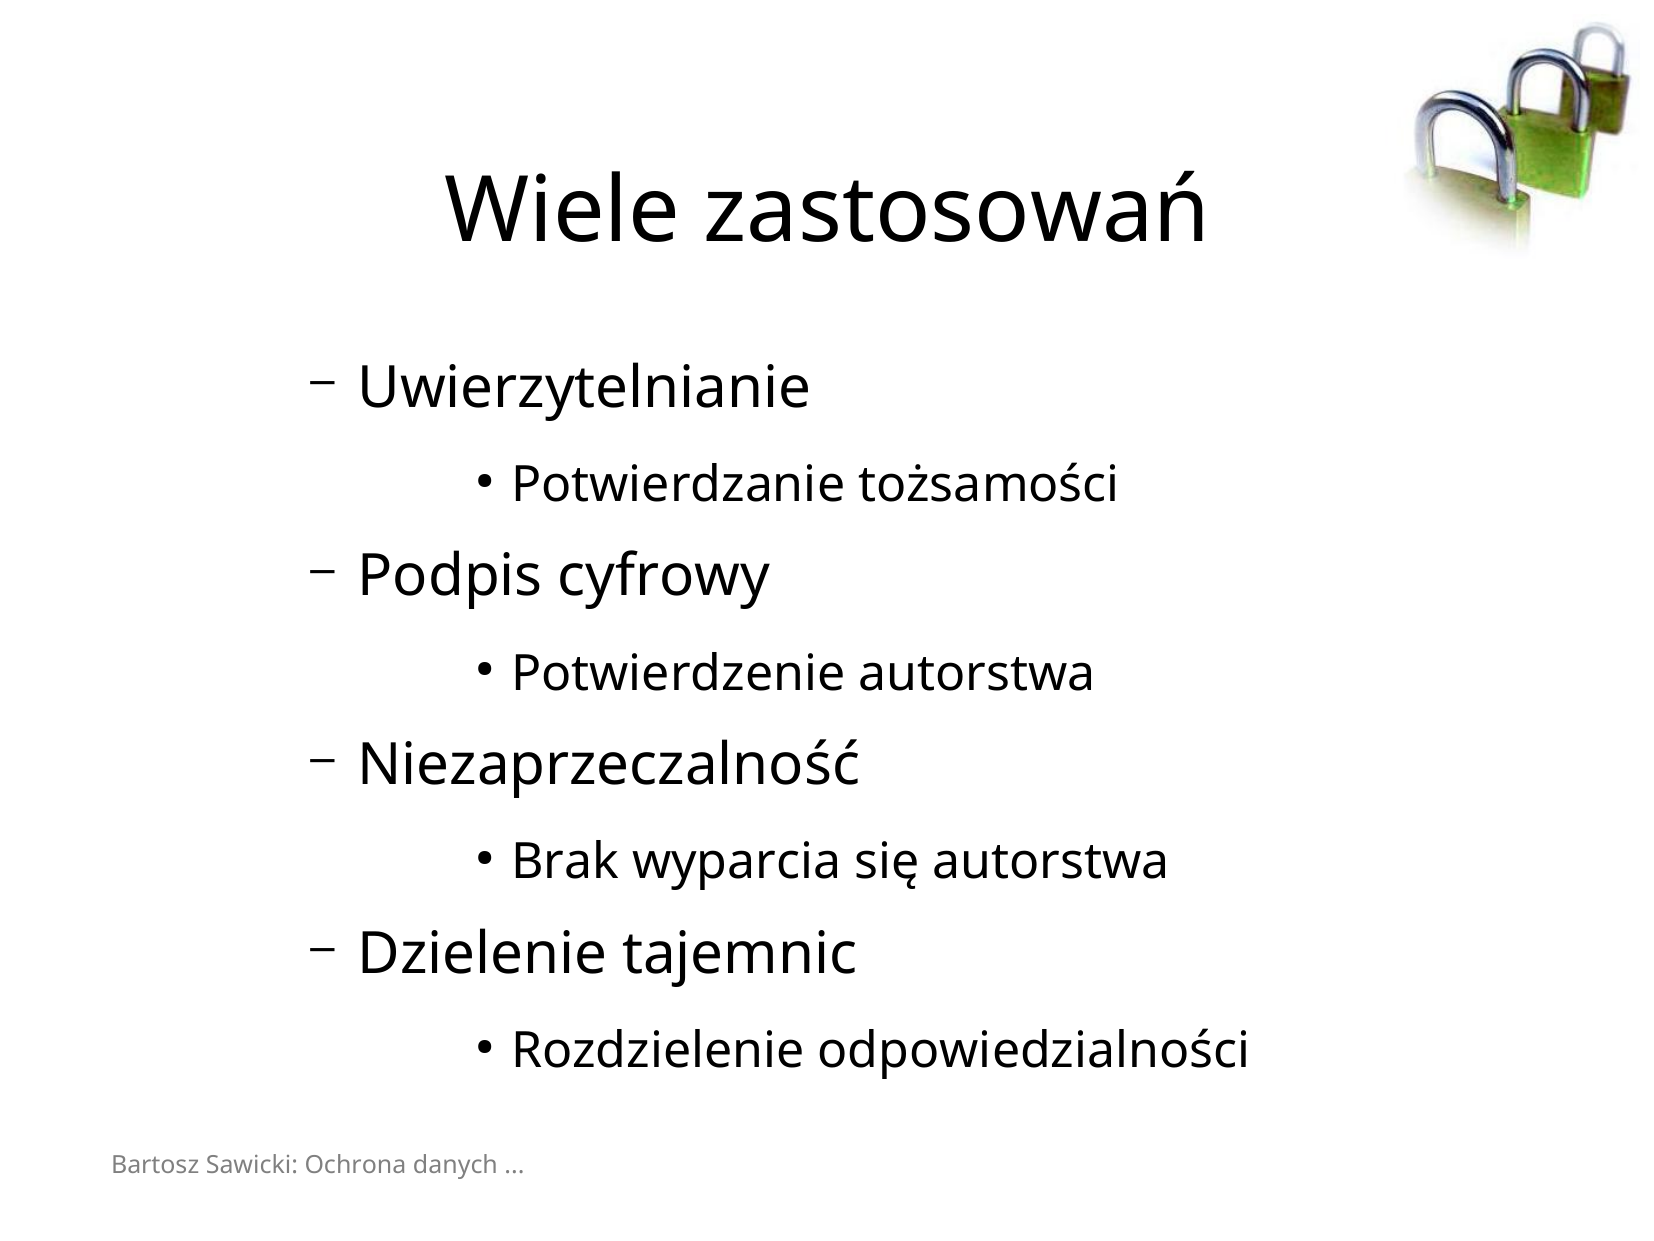

# Wiele zastosowań
Uwierzytelnianie
Potwierdzanie tożsamości
Podpis cyfrowy
Potwierdzenie autorstwa
Niezaprzeczalność
Brak wyparcia się autorstwa
Dzielenie tajemnic
Rozdzielenie odpowiedzialności